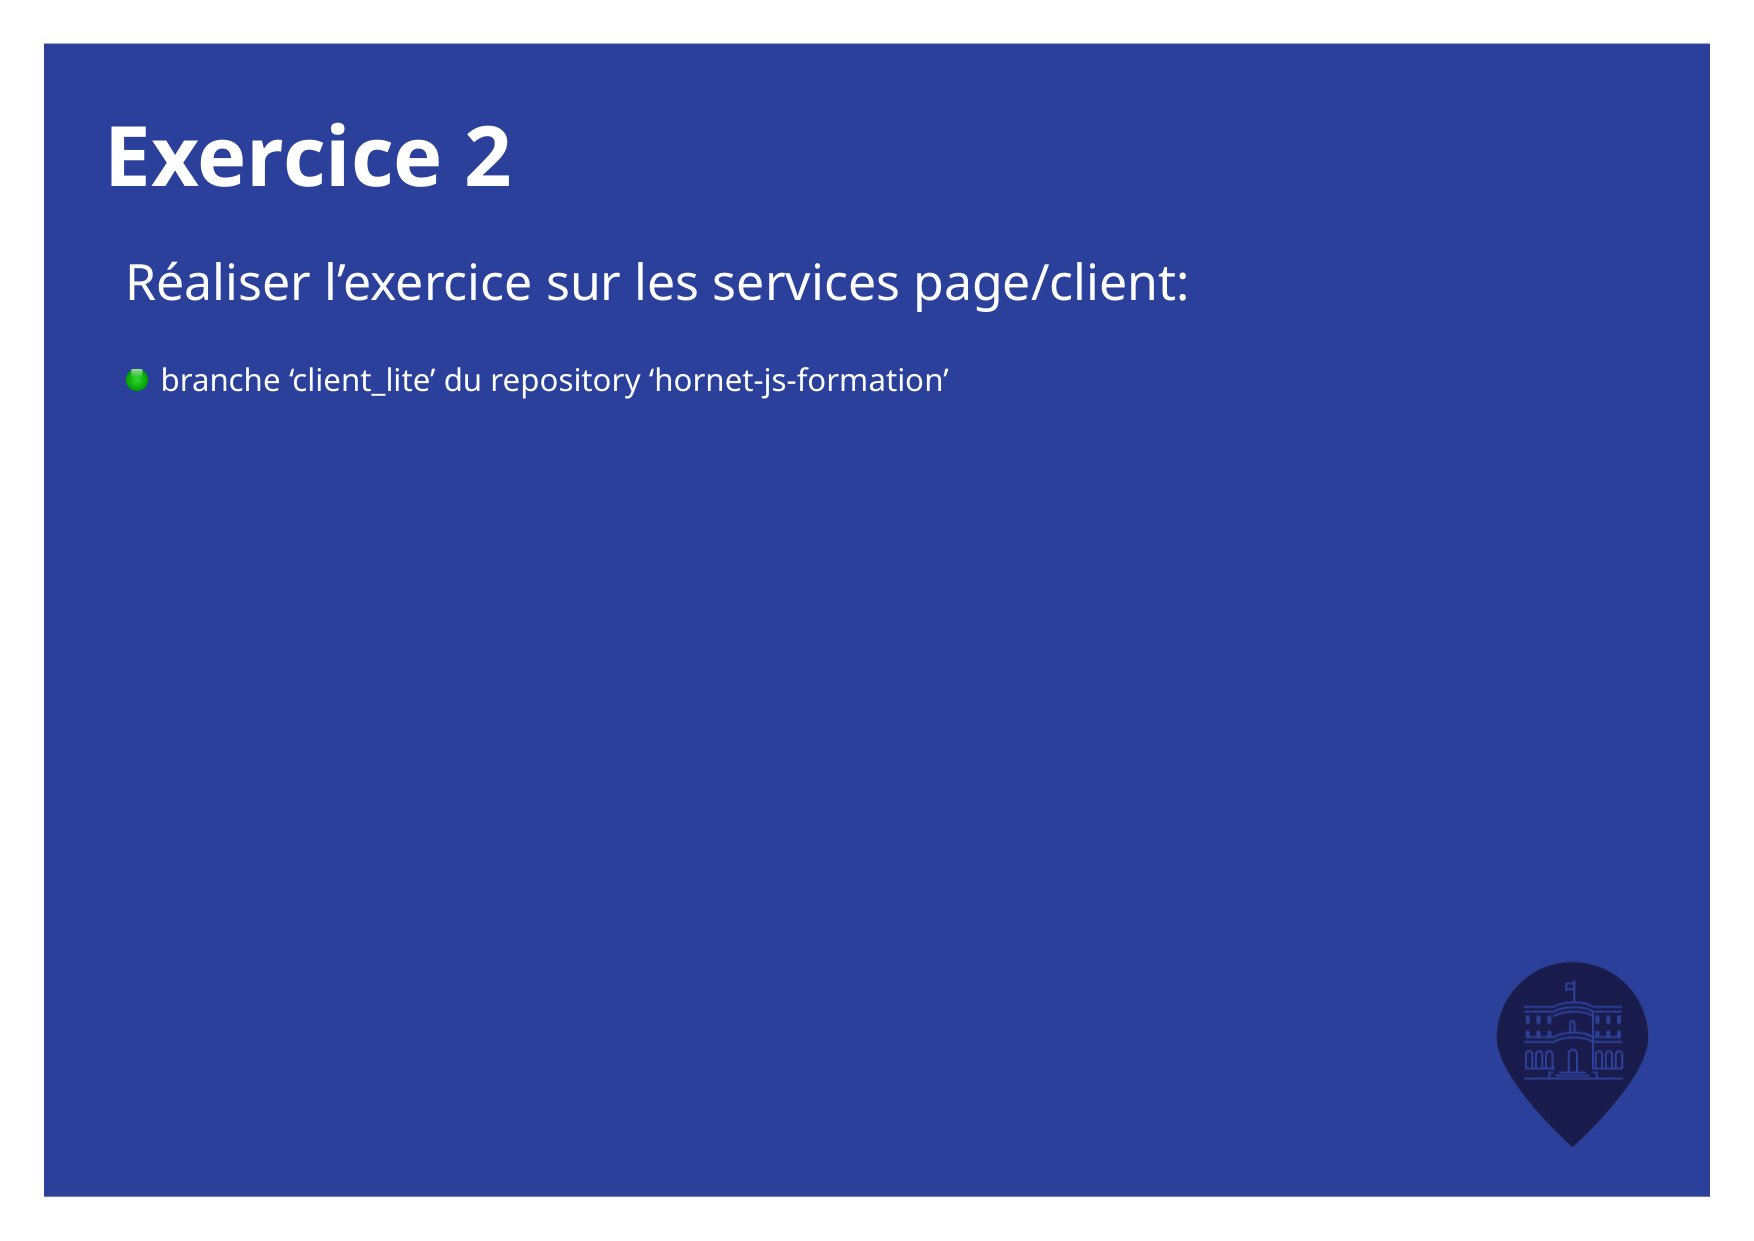

# Exercice 2
Réaliser l’exercice sur les services page/client:
branche ‘client_lite’ du repository ‘hornet-js-formation’